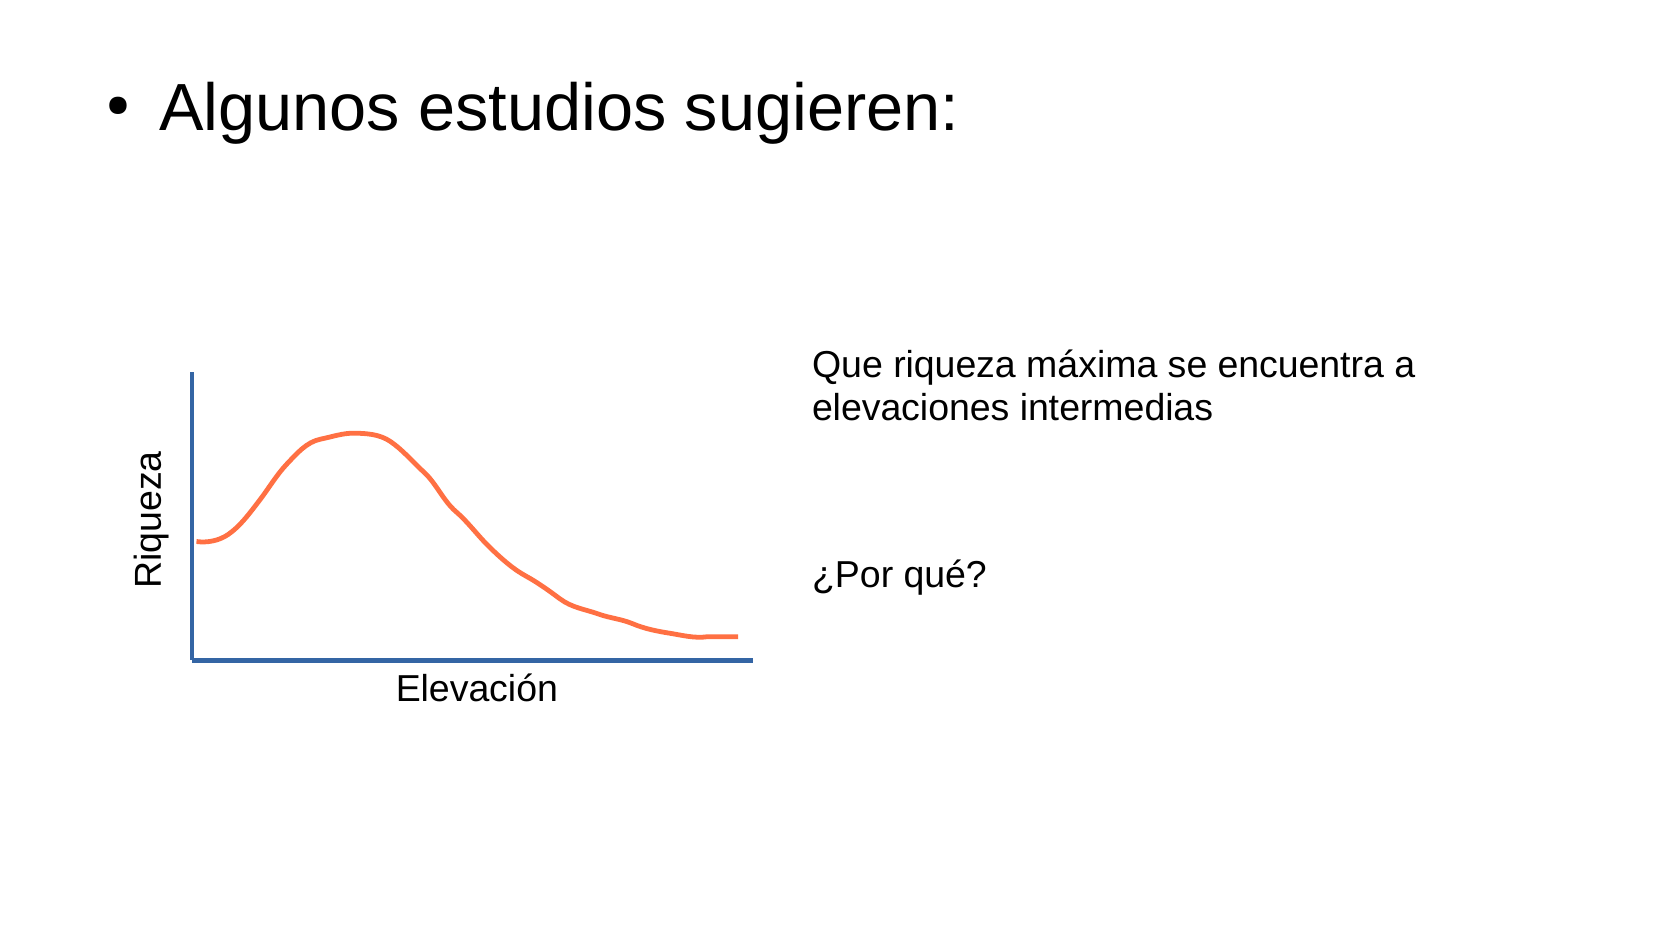

# Algunos estudios sugieren:
Que riqueza máxima se encuentra a elevaciones intermedias
¿Por qué?
Riqueza
Elevación